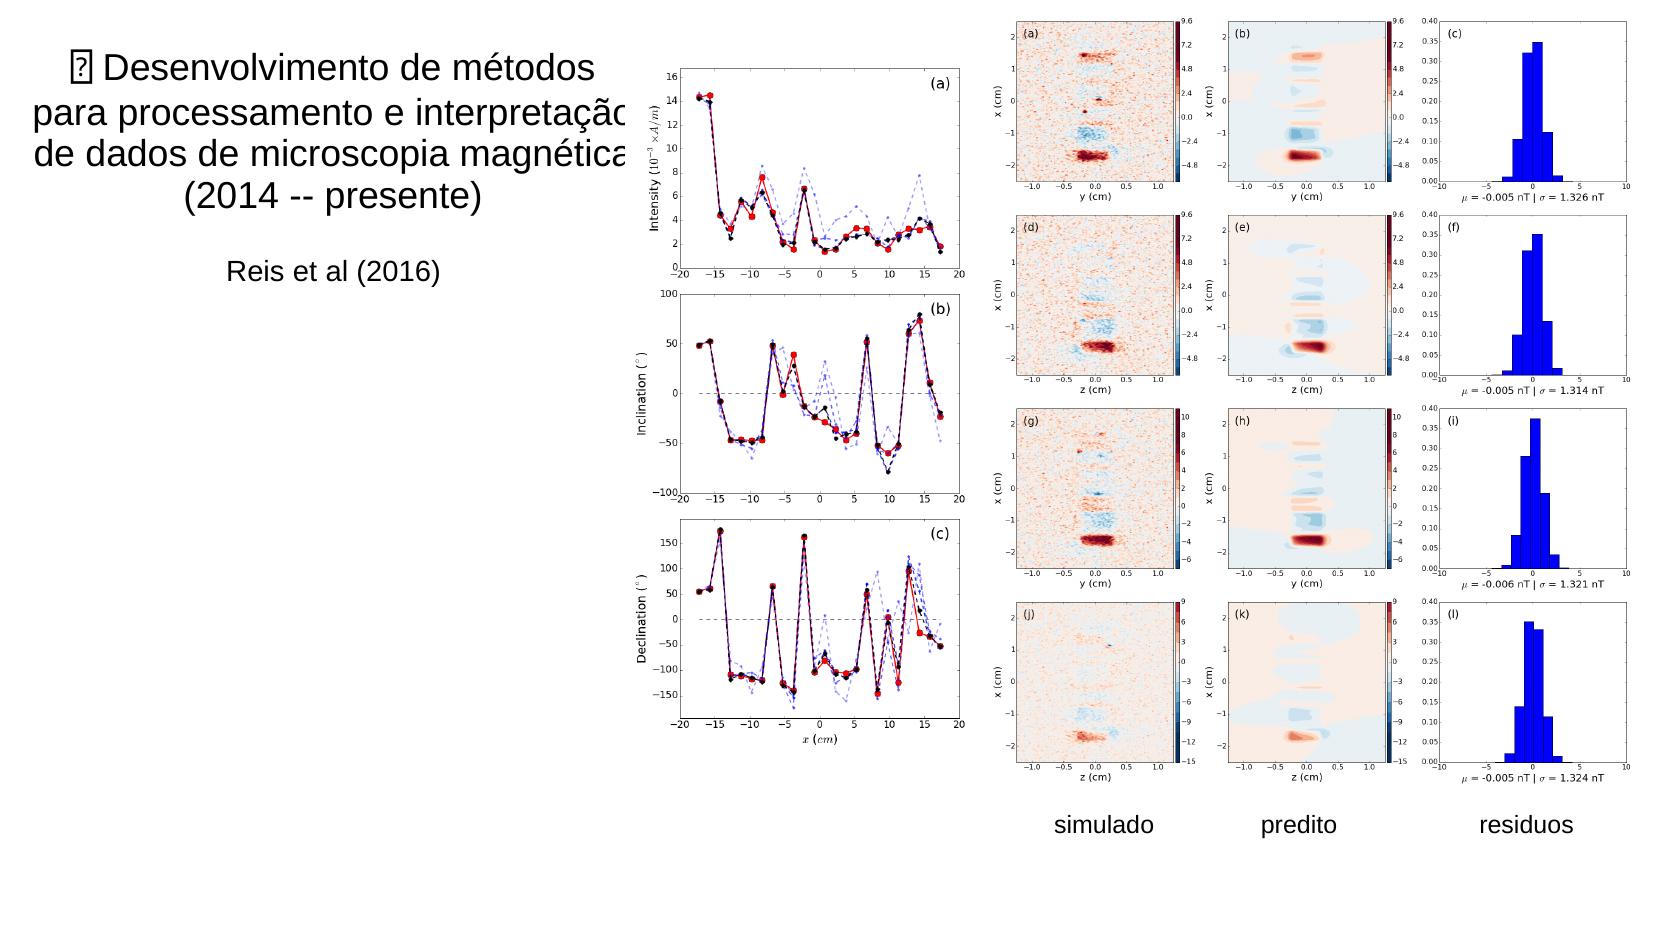

⍰ Desenvolvimento de métodos para processamento e interpretação de dados de microscopia magnética
(2014 -- presente)
Reis et al (2016)
simulado
predito
residuos